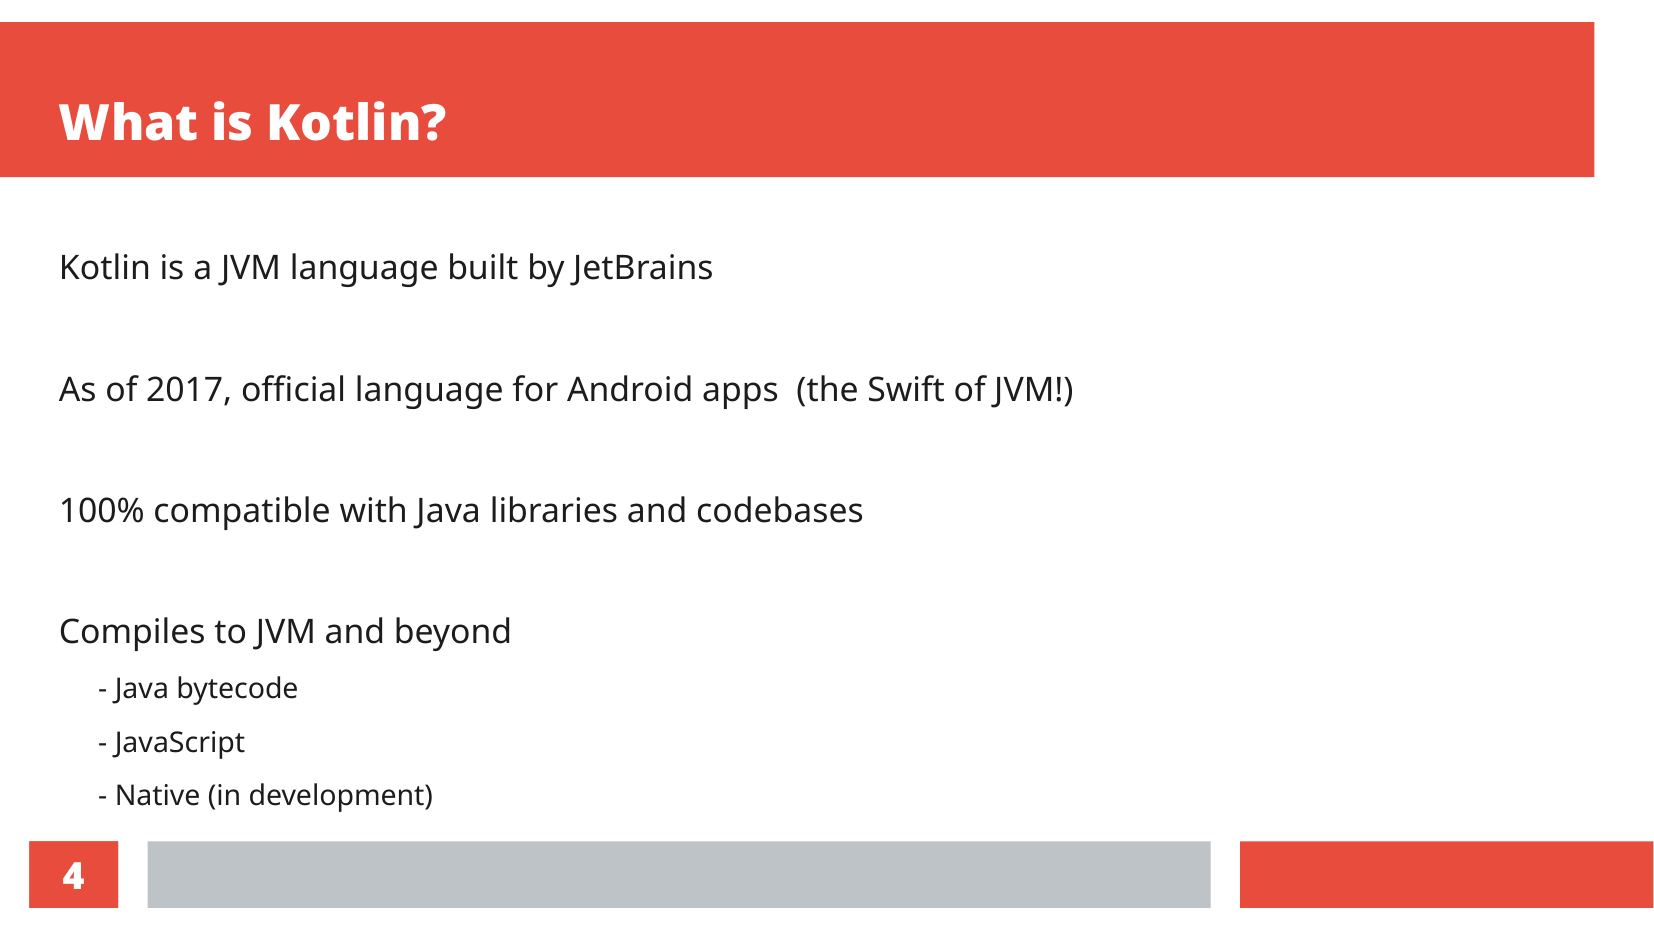

# What is Kotlin?
Kotlin is a JVM language built by JetBrains
As of 2017, official language for Android apps (the Swift of JVM!)
100% compatible with Java libraries and codebases
Compiles to JVM and beyond
- Java bytecode
- JavaScript
- Native (in development)
4